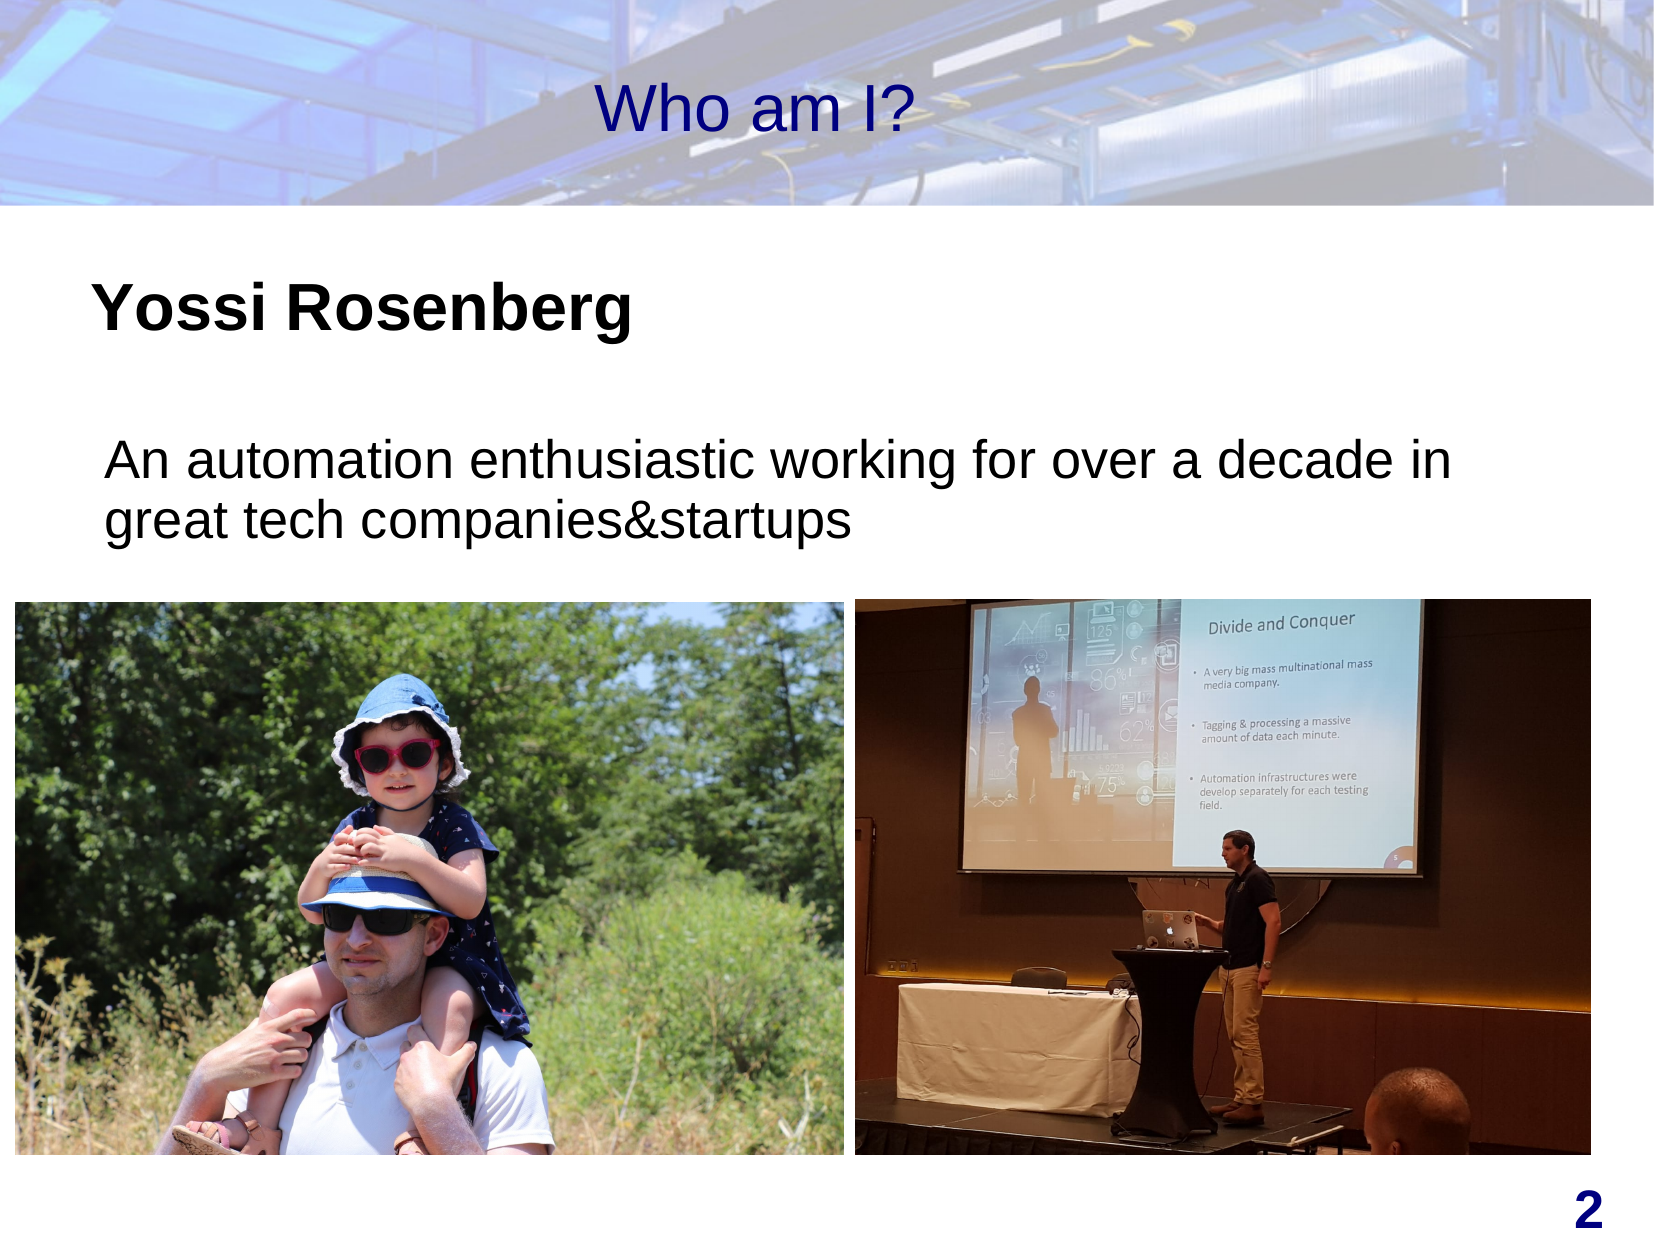

# Who am I?
Yossi Rosenberg
An automation enthusiastic working for over a decade in great tech companies&startups
2